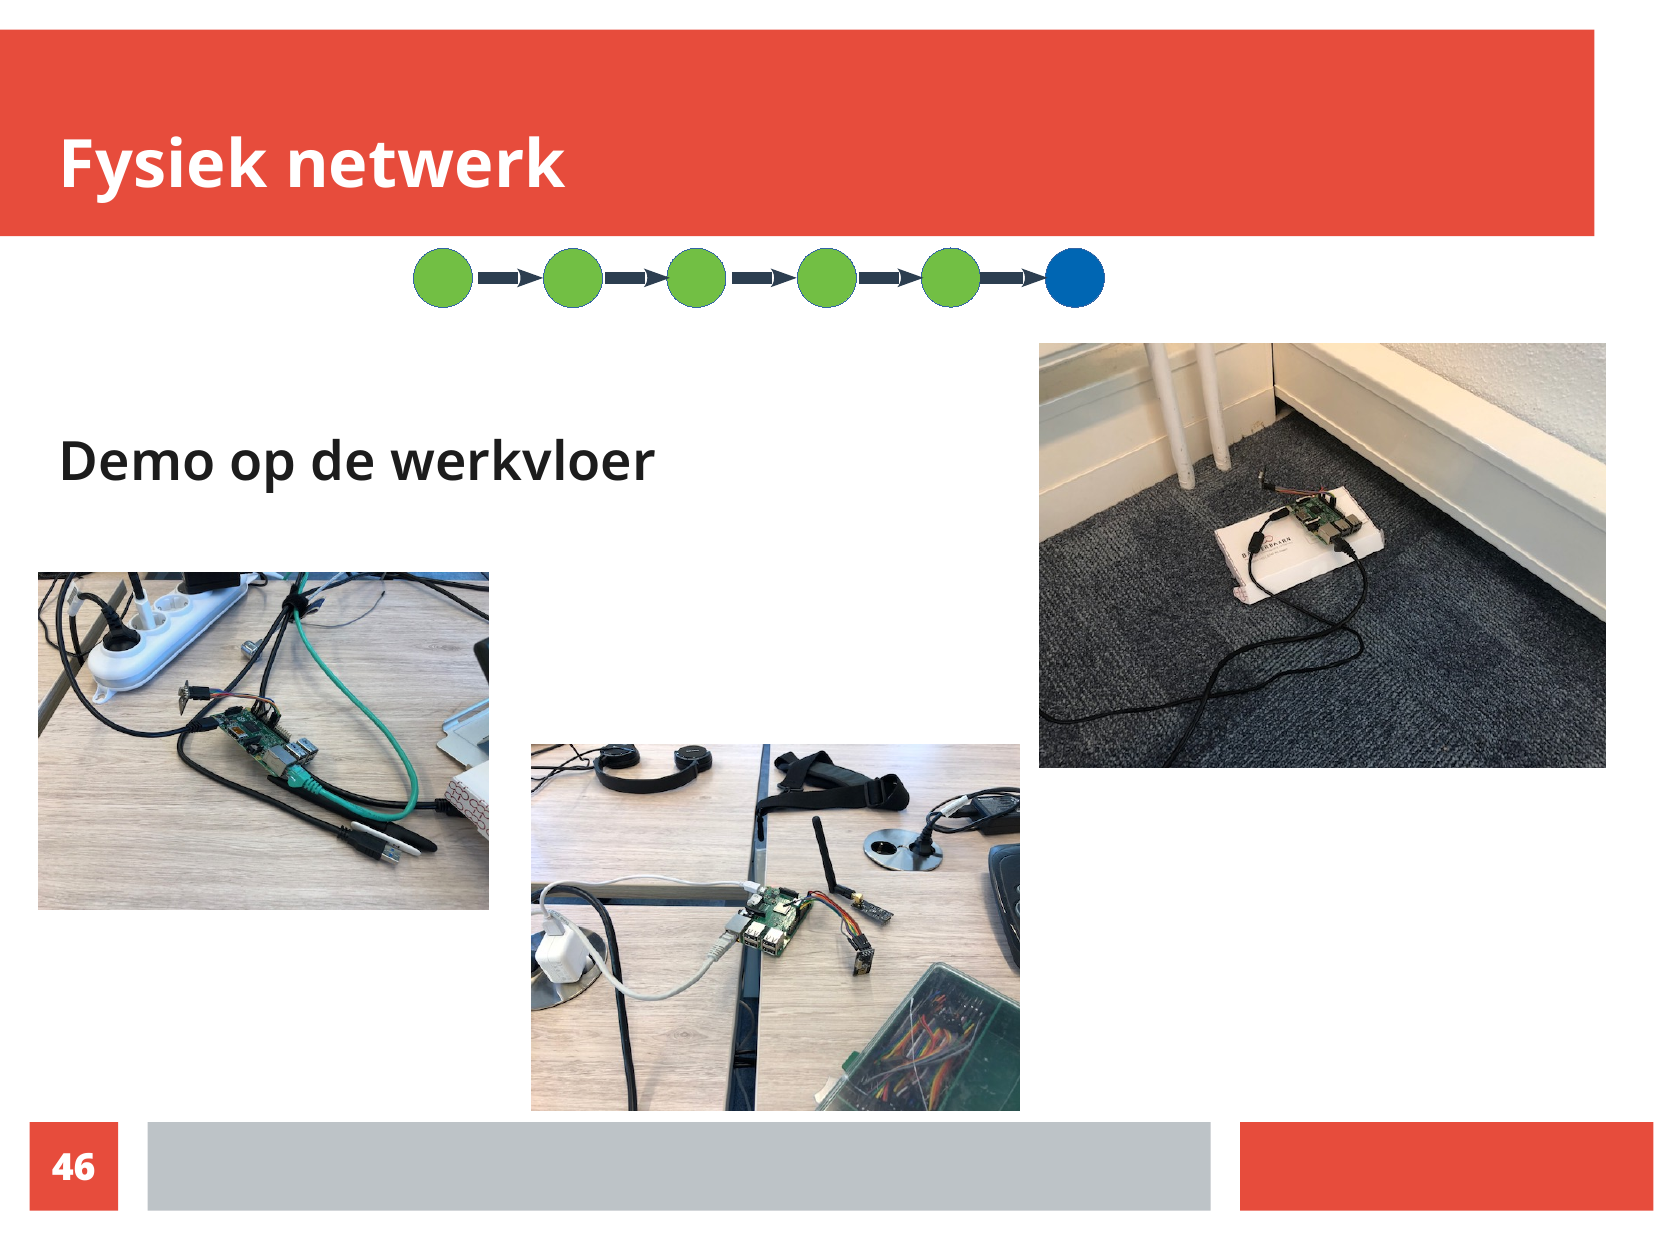

# Fysiek netwerk
Demo op de werkvloer
46